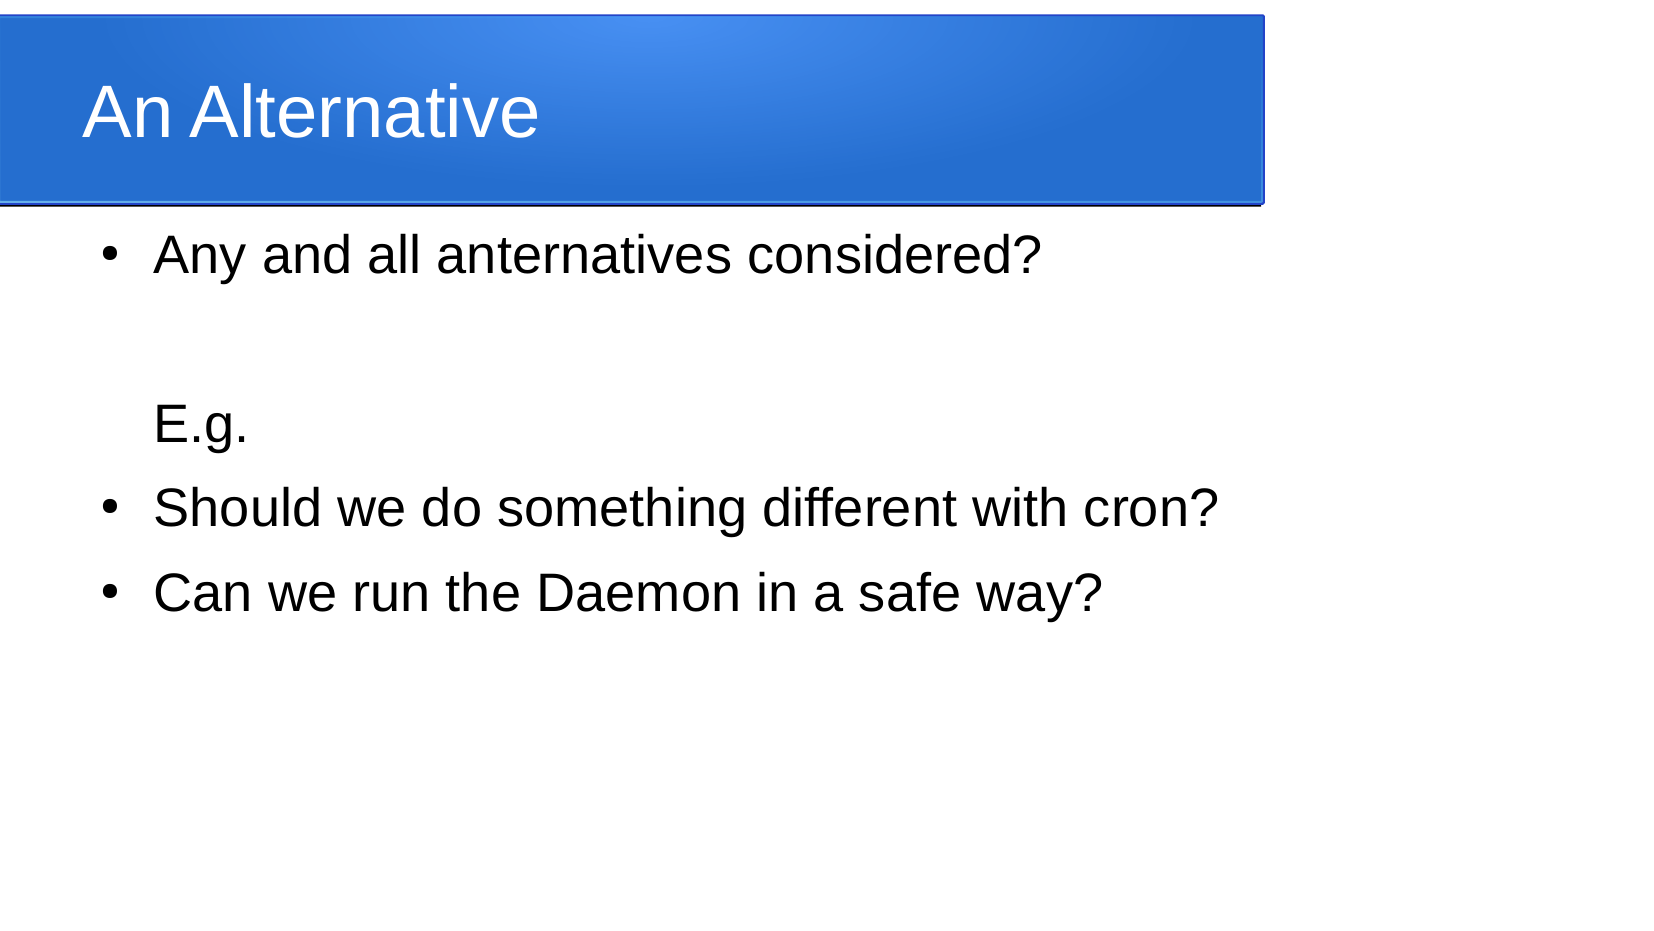

# An Alternative
Any and all anternatives considered?
E.g.
Should we do something different with cron?
Can we run the Daemon in a safe way?